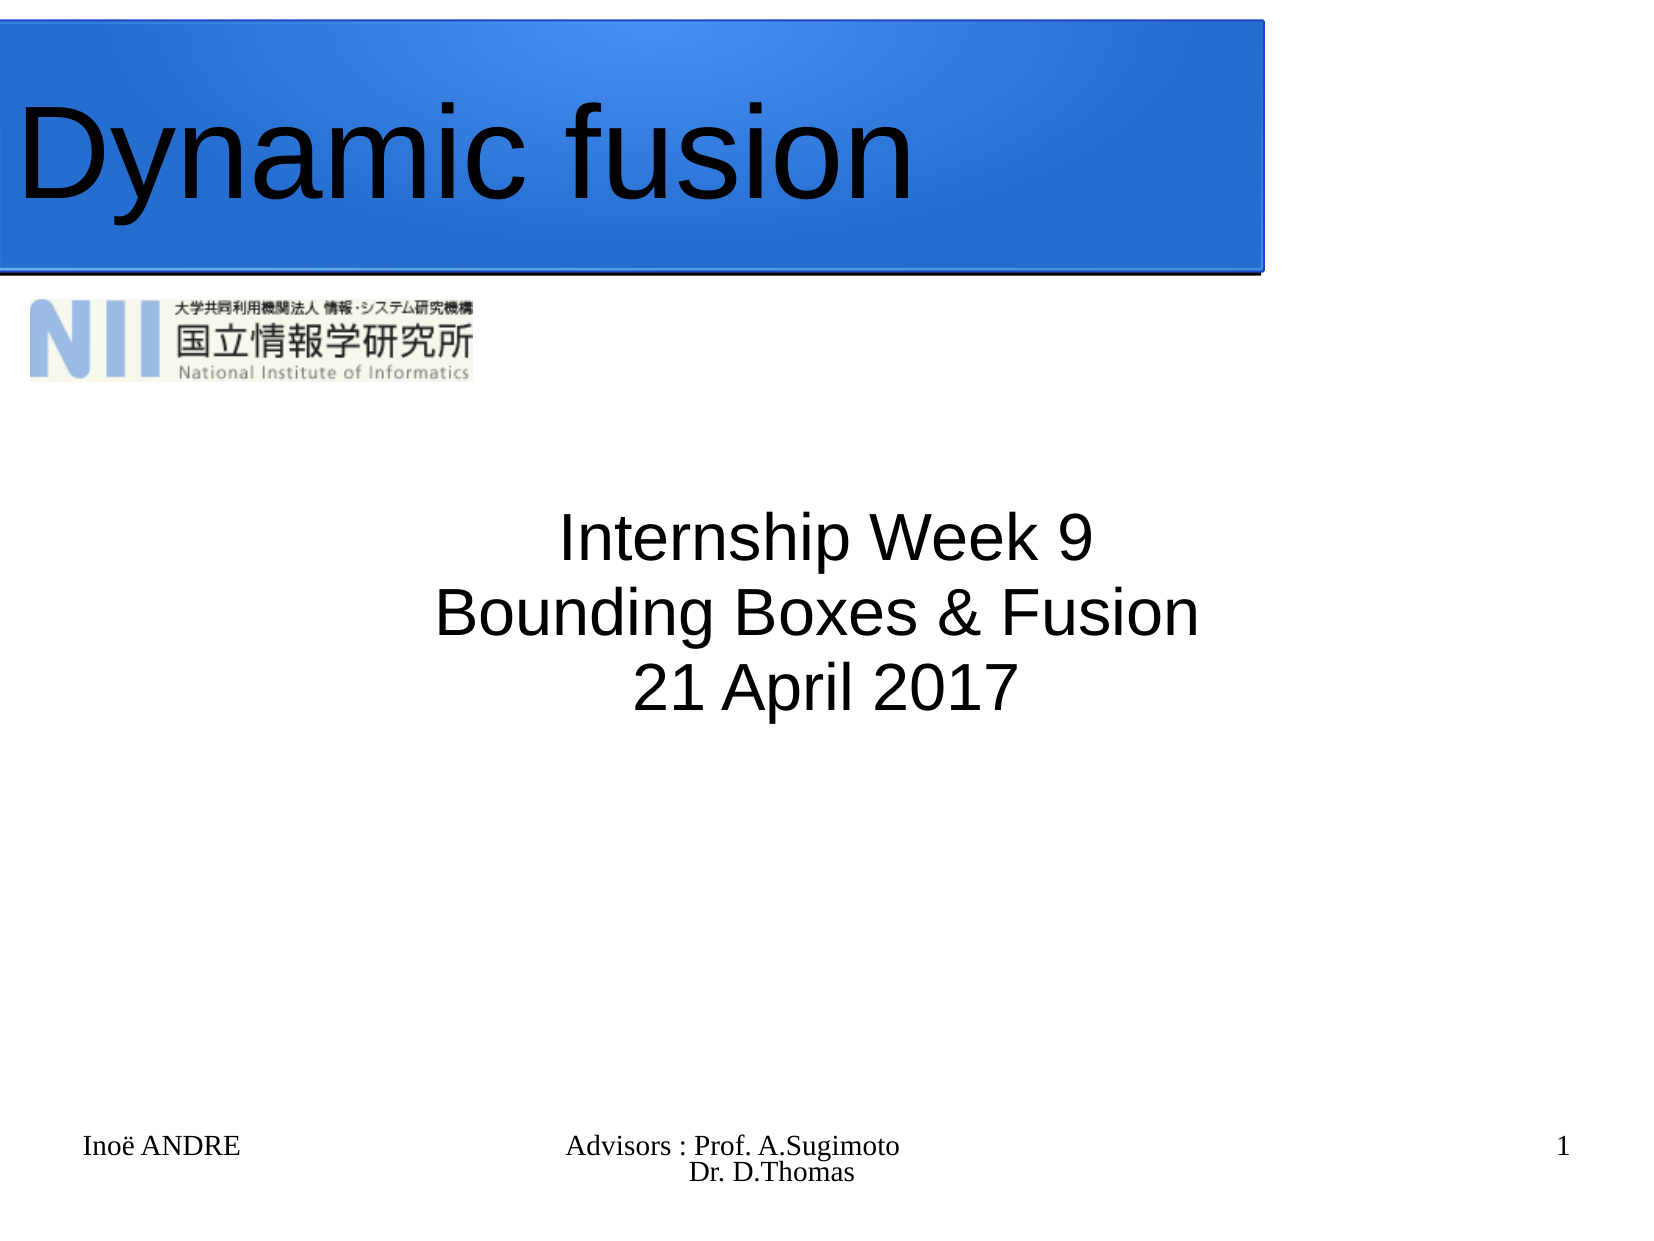

# Dynamic fusion
Internship Week 9
Bounding Boxes & Fusion
21 April 2017
Inoë ANDRE
Advisors : Prof. A.Sugimoto Dr. D.Thomas
1